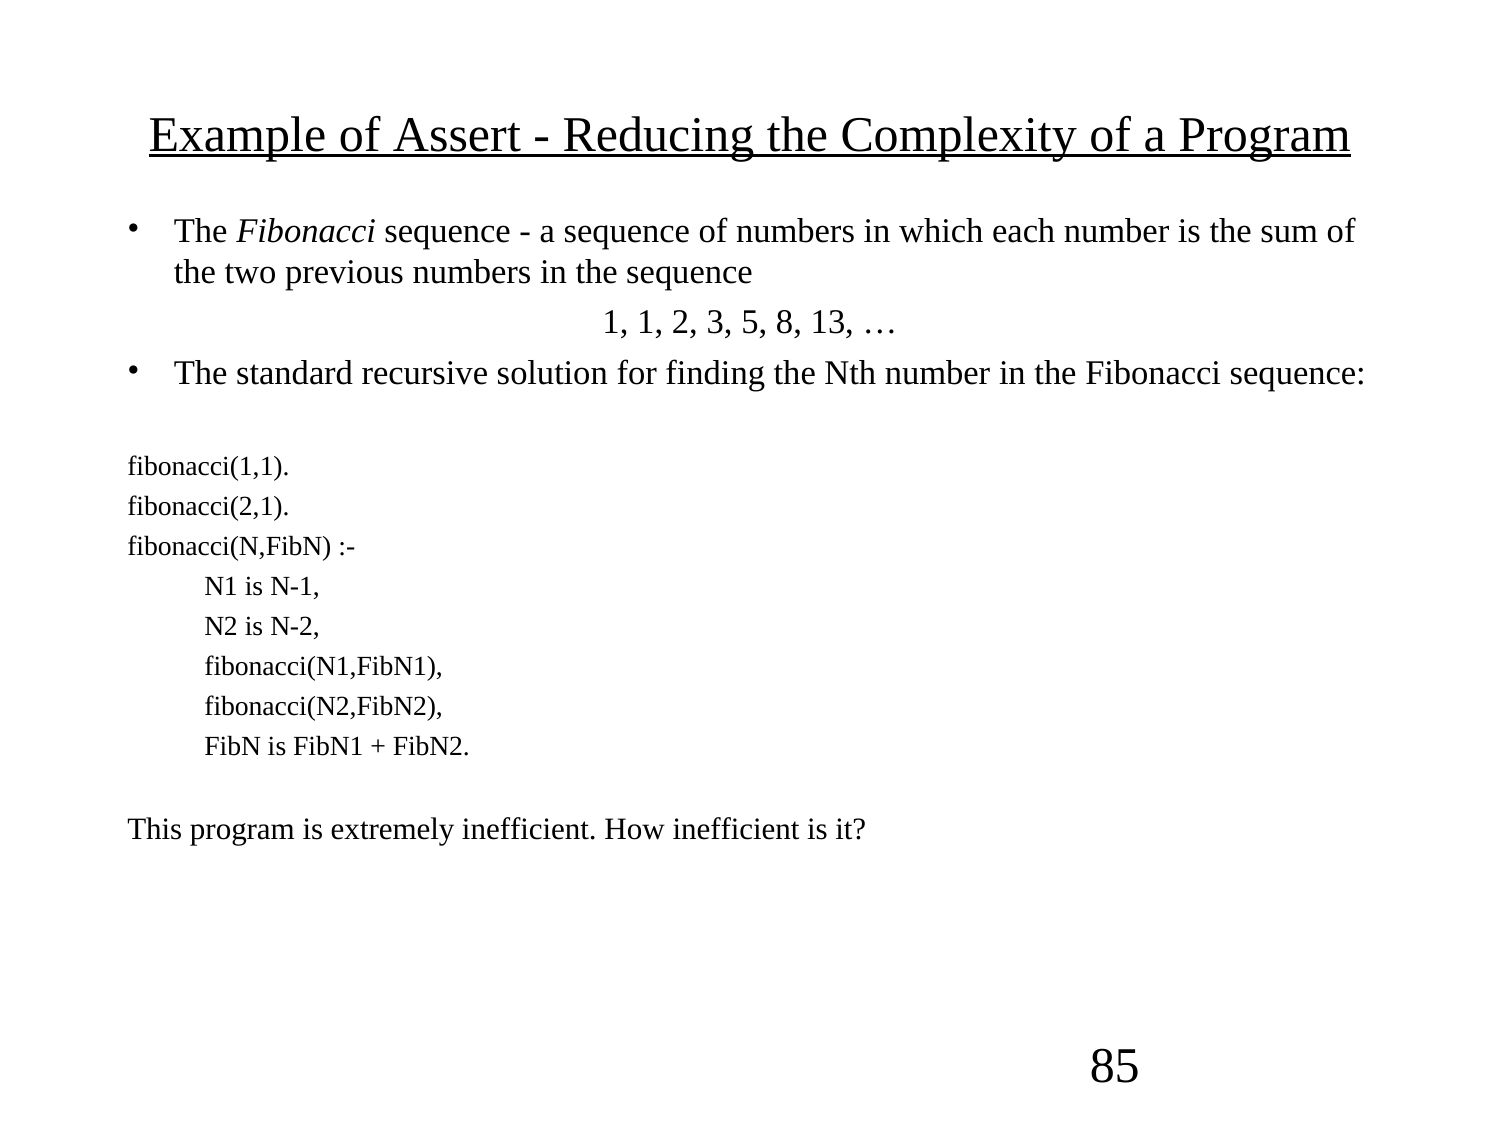

# Example of Assert - Reducing the Complexity of a Program
The Fibonacci sequence - a sequence of numbers in which each number is the sum of the two previous numbers in the sequence
1, 1, 2, 3, 5, 8, 13, …
The standard recursive solution for finding the Nth number in the Fibonacci sequence:
fibonacci(1,1).
fibonacci(2,1).
fibonacci(N,FibN) :-
 N1 is N-1,
 N2 is N-2,
 fibonacci(N1,FibN1),
 fibonacci(N2,FibN2),
 FibN is FibN1 + FibN2.
This program is extremely inefficient. How inefficient is it?
85